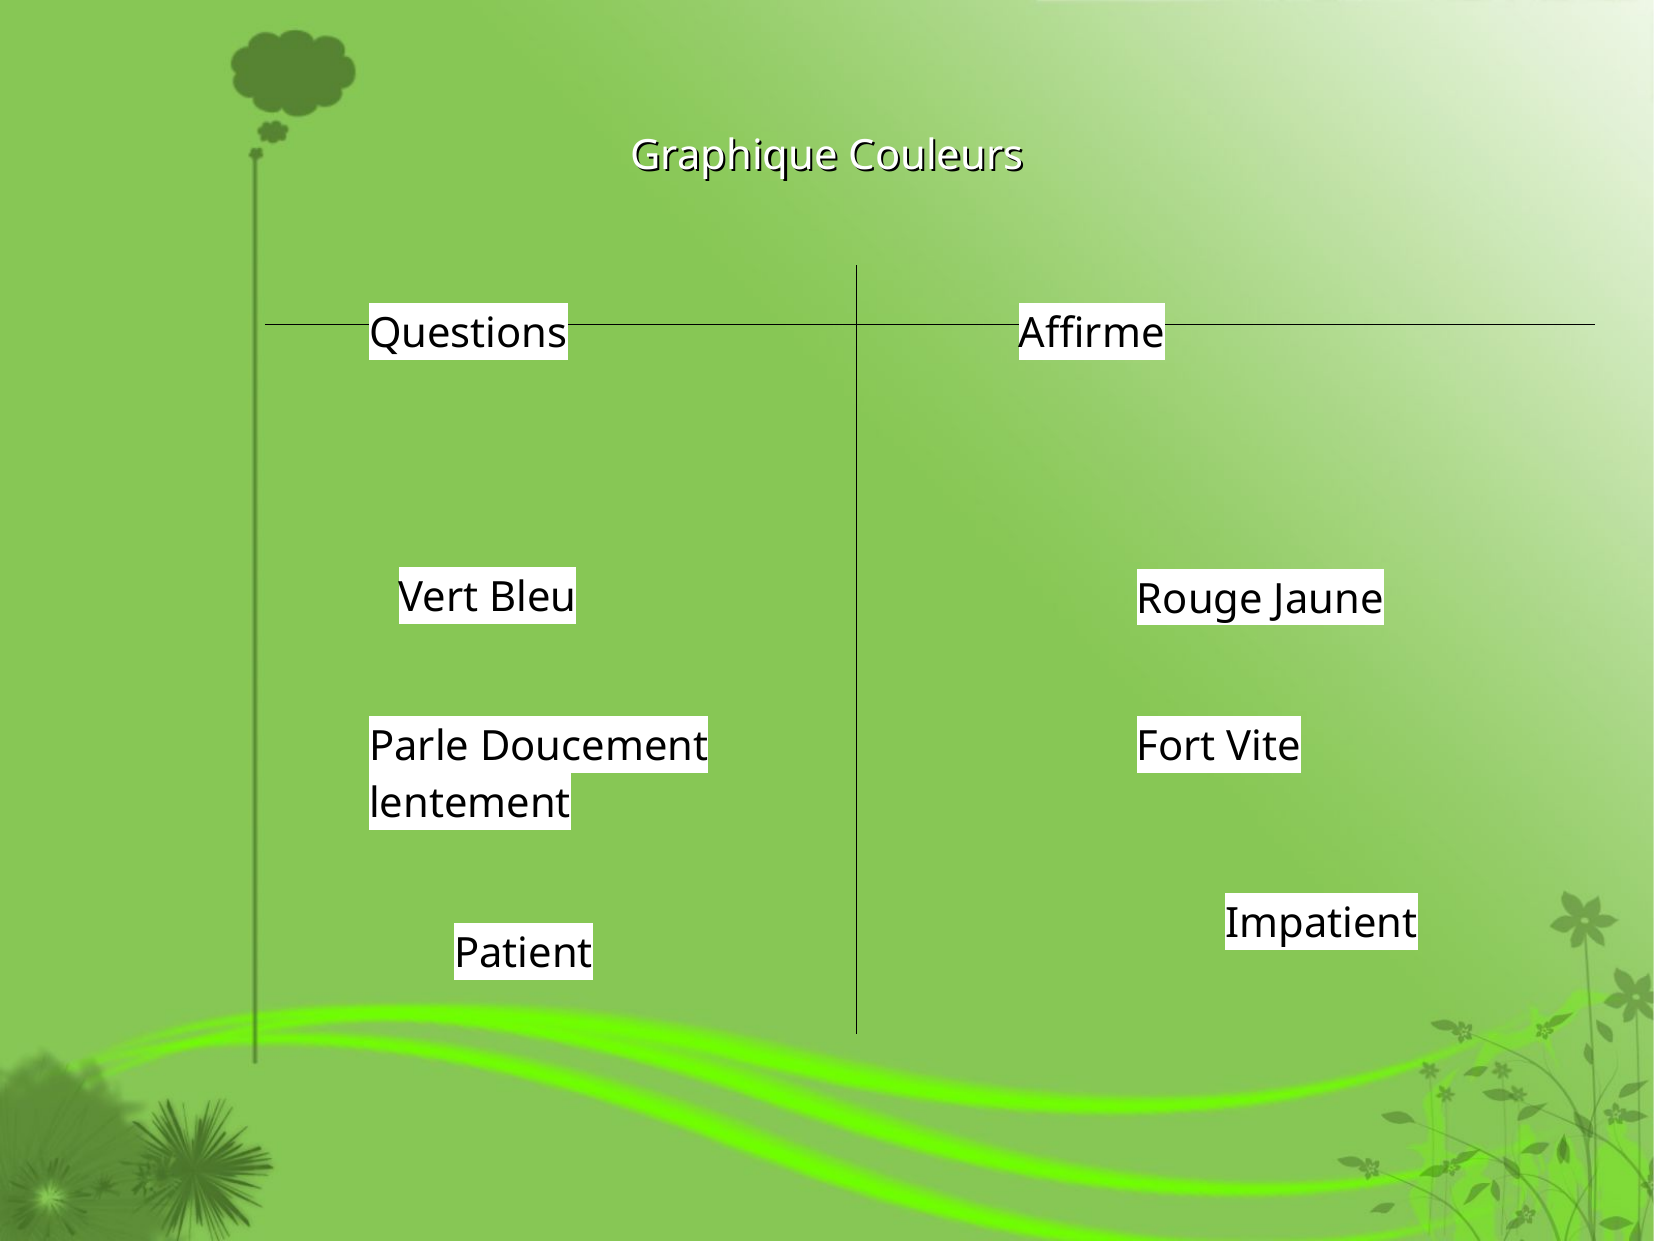

# Graphique Couleurs
Questions
Affirme
Vert Bleu
Rouge Jaune
Parle Doucement
lentement
Fort Vite
Impatient
Patient